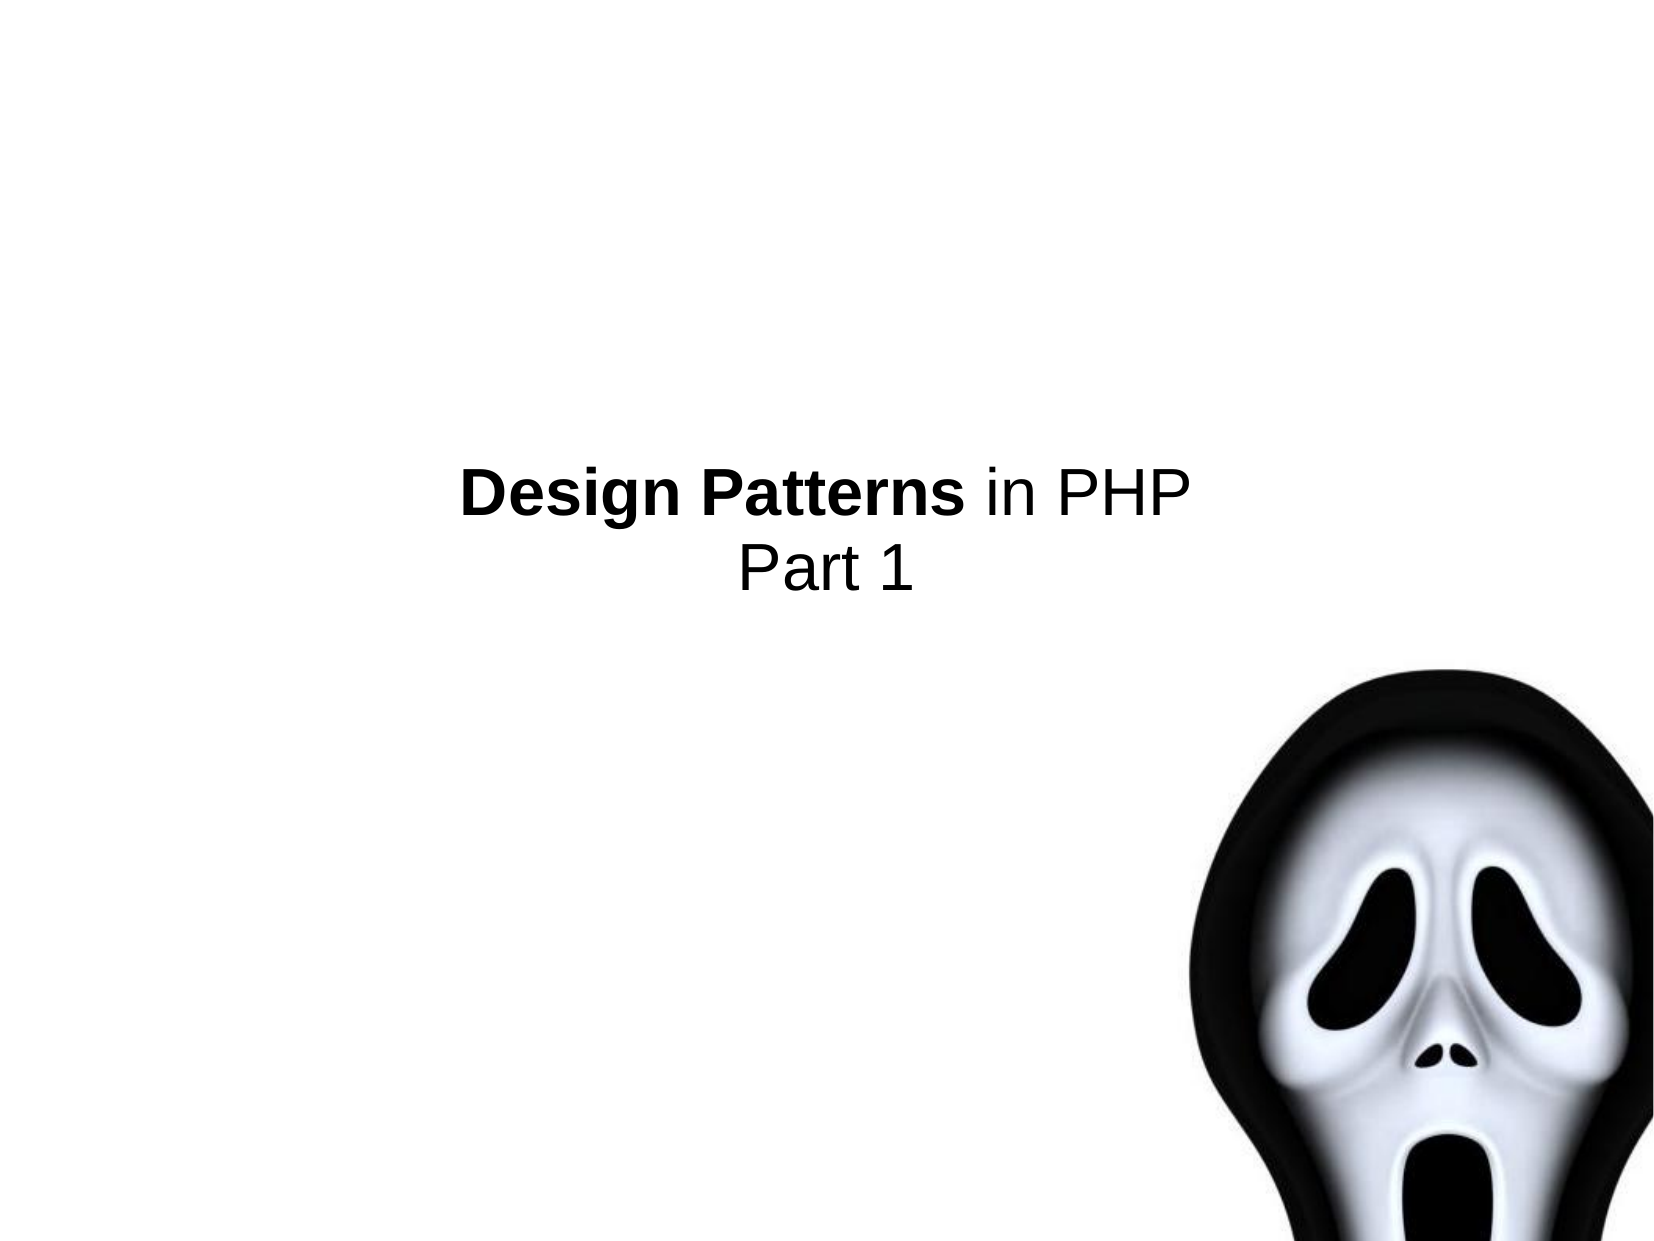

# Design Patterns in PHP
Part 1